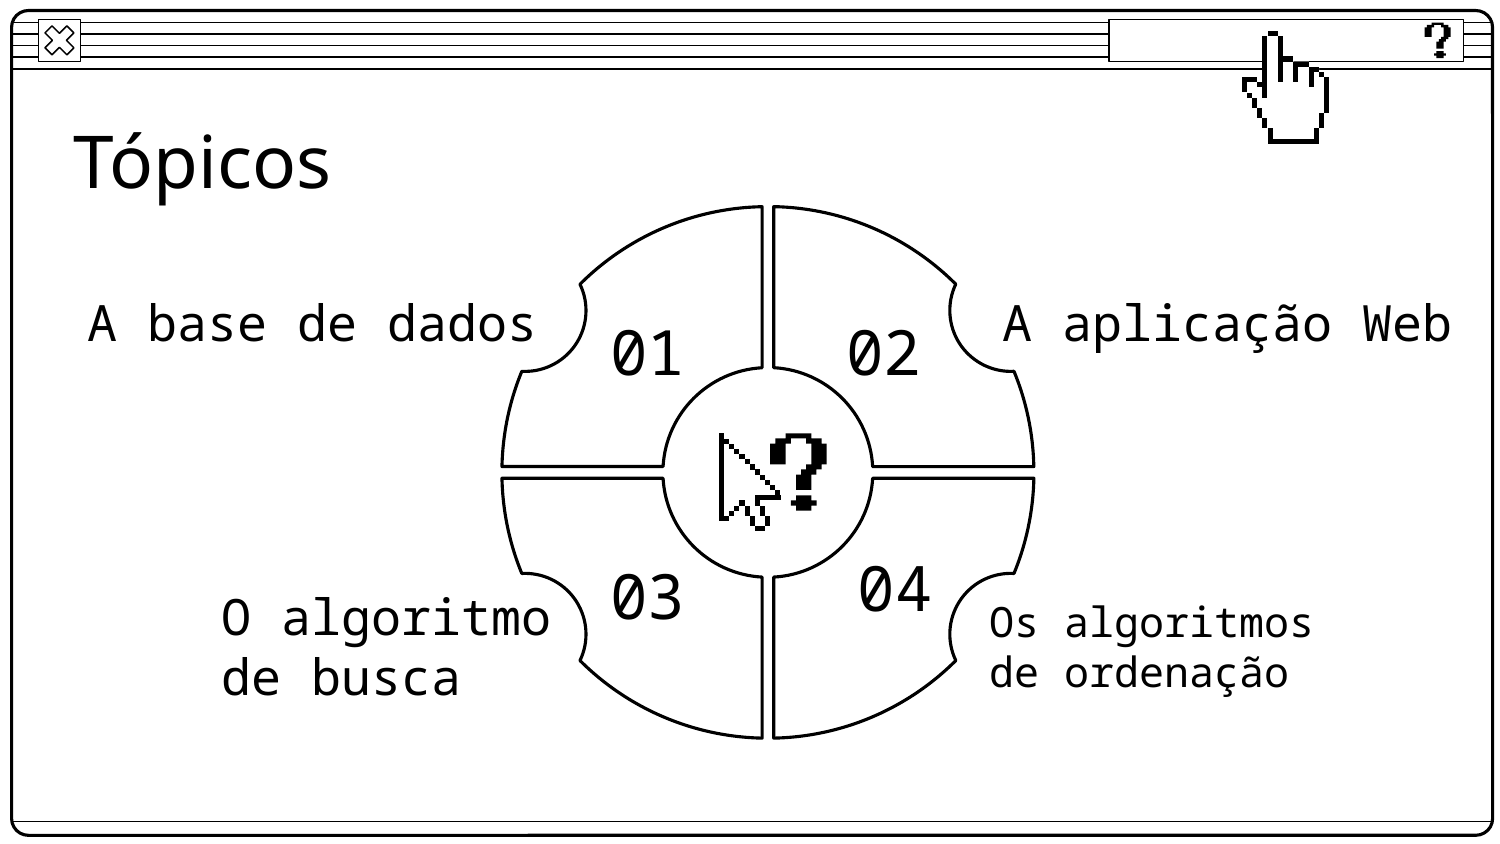

Tópicos
# A base de dados
A aplicação Web
01
02
04
03
O algoritmo
de busca
Os algoritmos
de ordenação